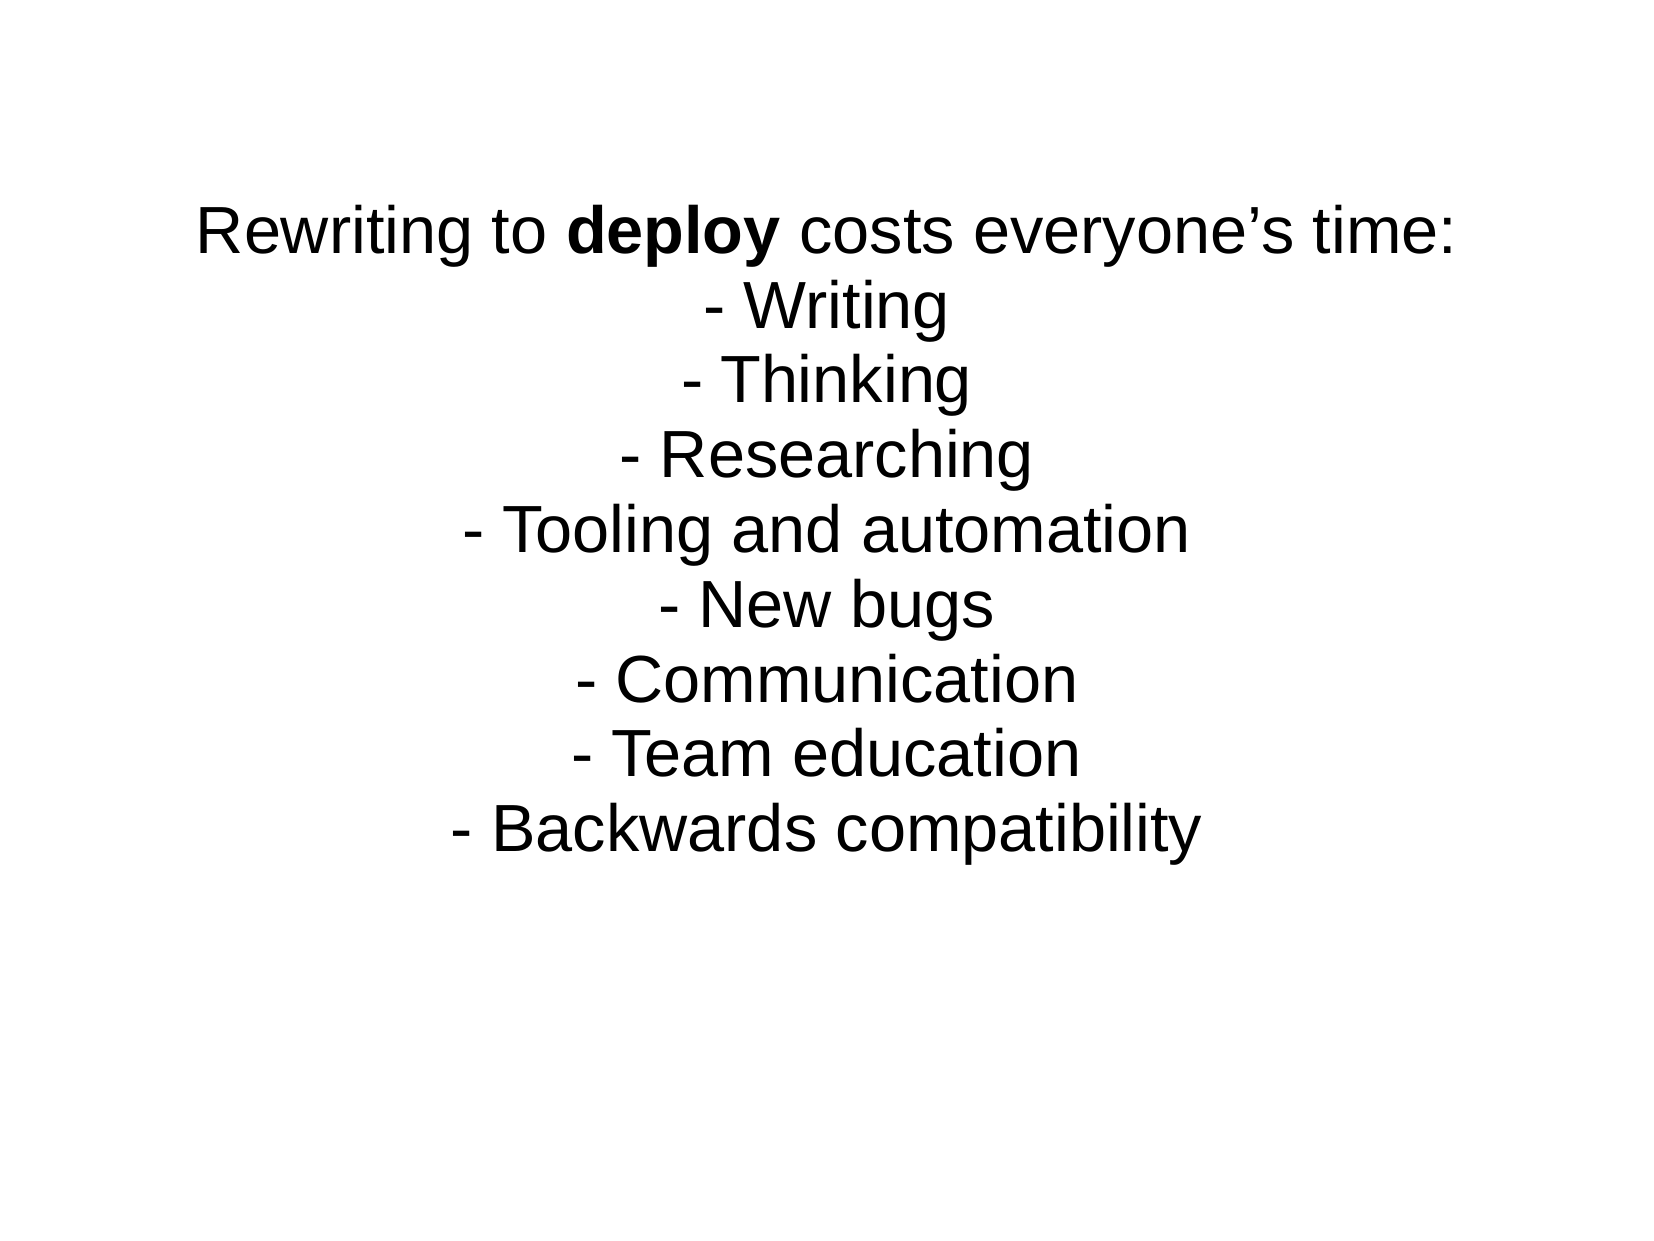

# Rewriting to deploy costs everyone’s time:
- Writing
- Thinking
- Researching
- Tooling and automation
- New bugs
- Communication
- Team education
- Backwards compatibility